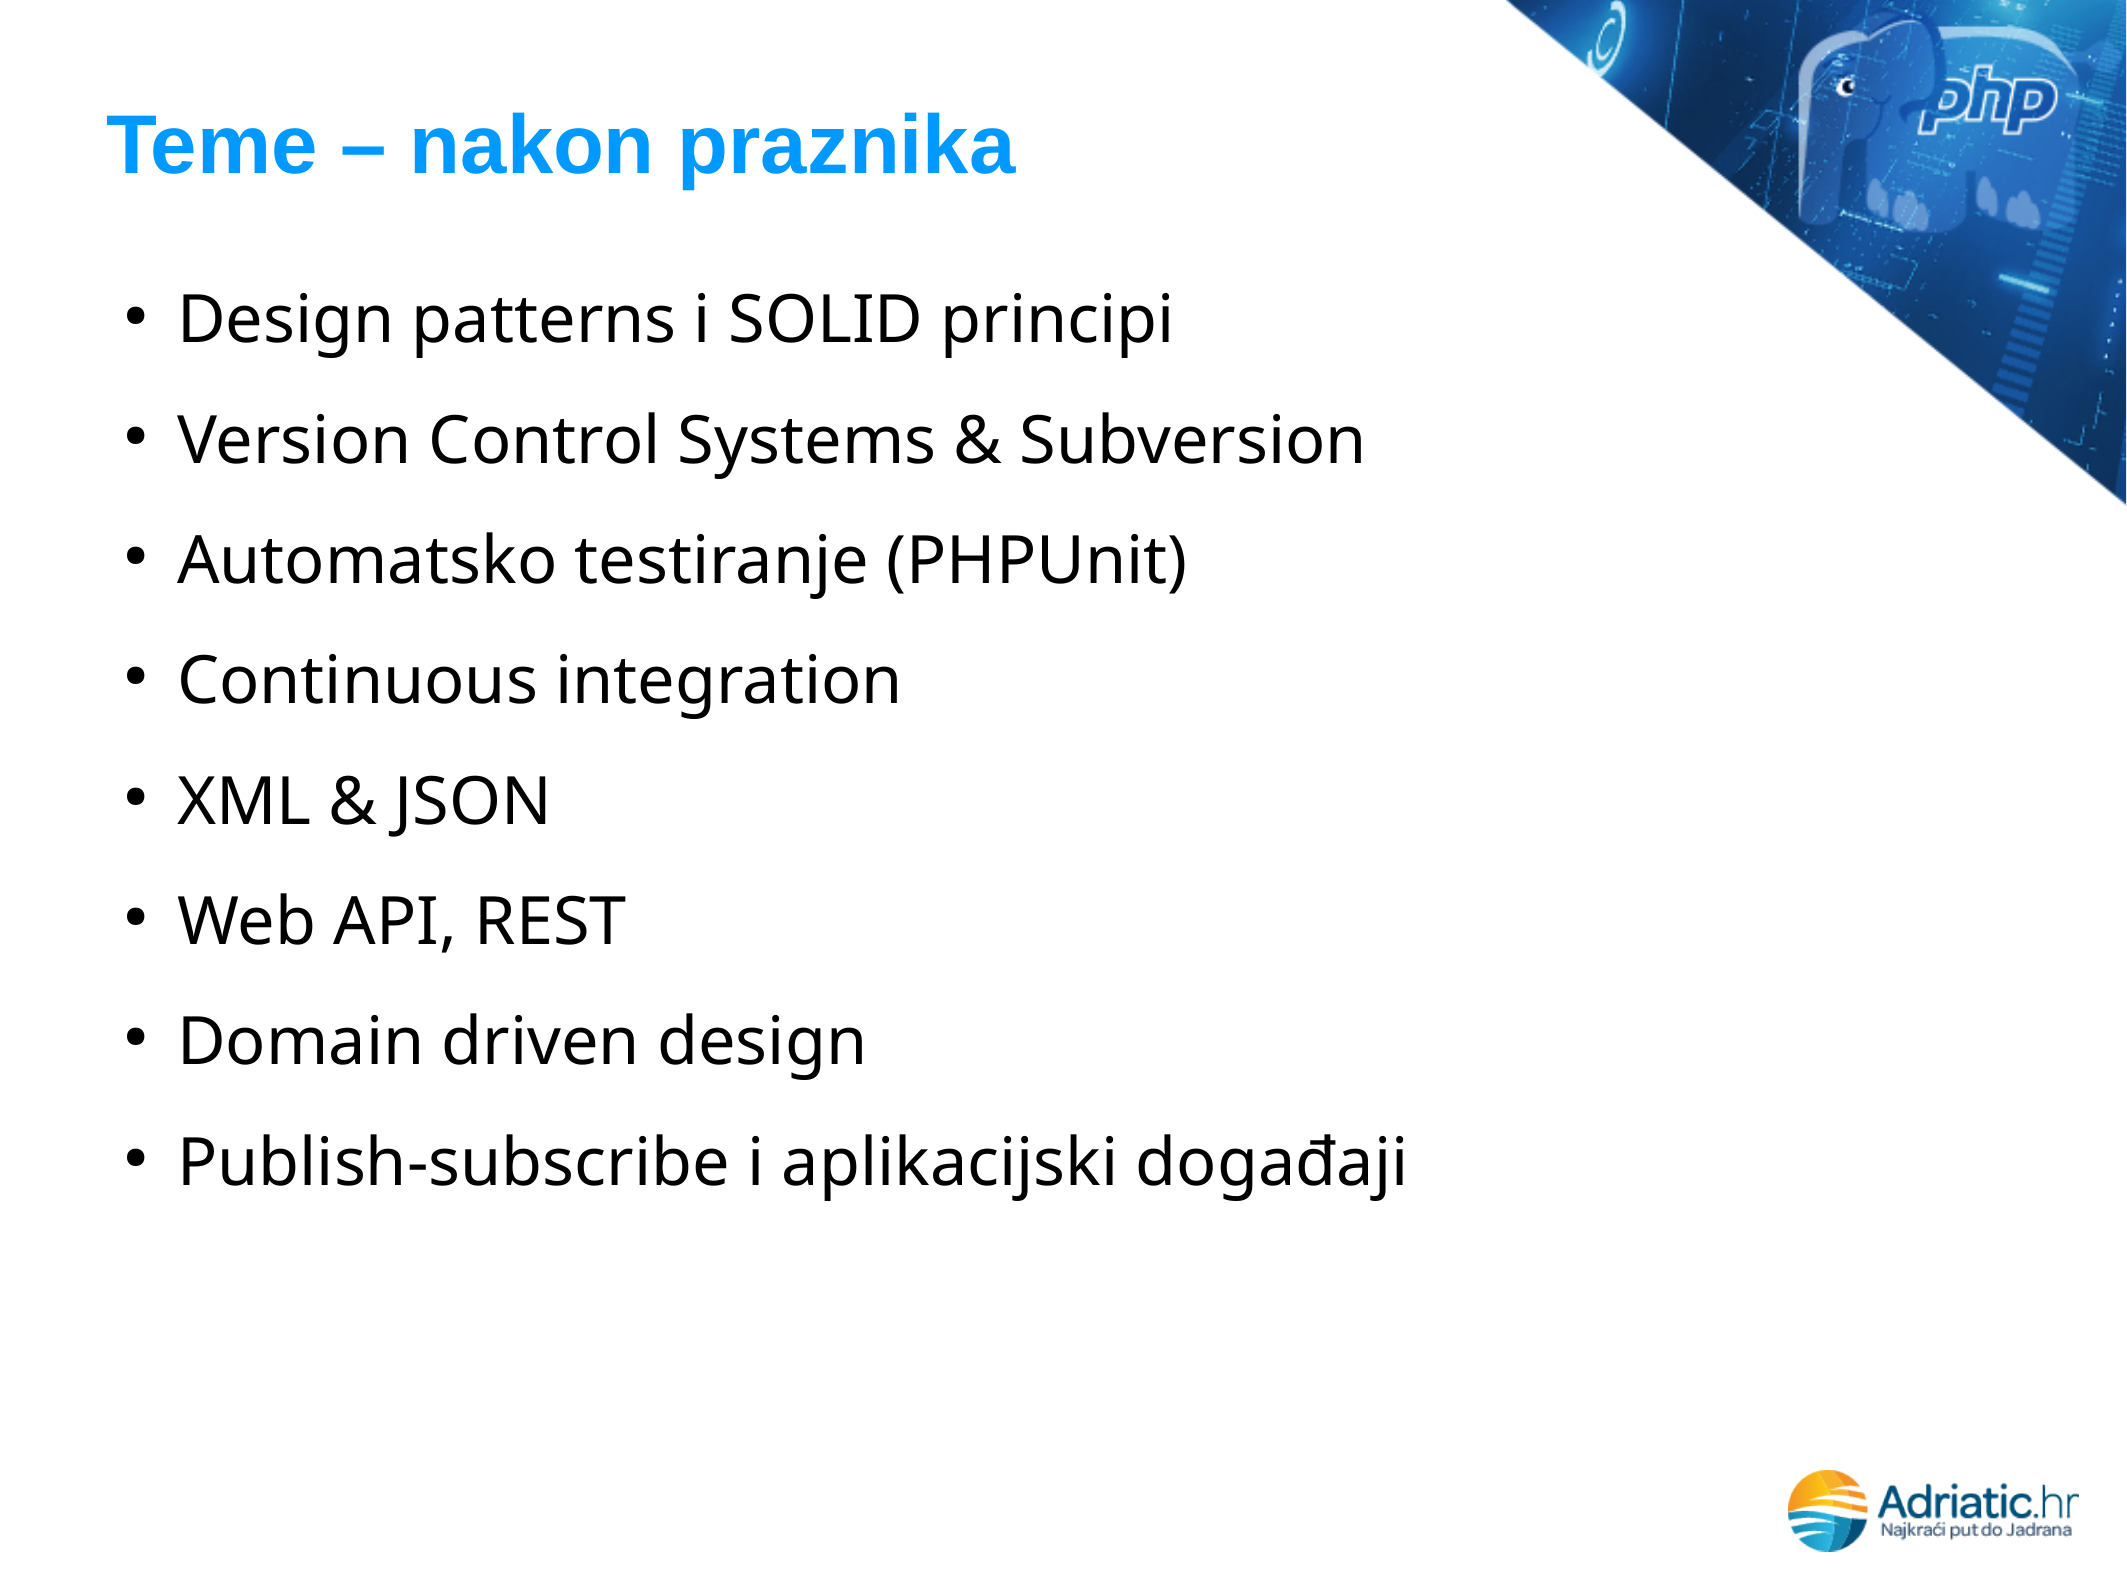

# Teme – nakon praznika
Design patterns i SOLID principi
Version Control Systems & Subversion
Automatsko testiranje (PHPUnit)
Continuous integration
XML & JSON
Web API, REST
Domain driven design
Publish-subscribe i aplikacijski događaji